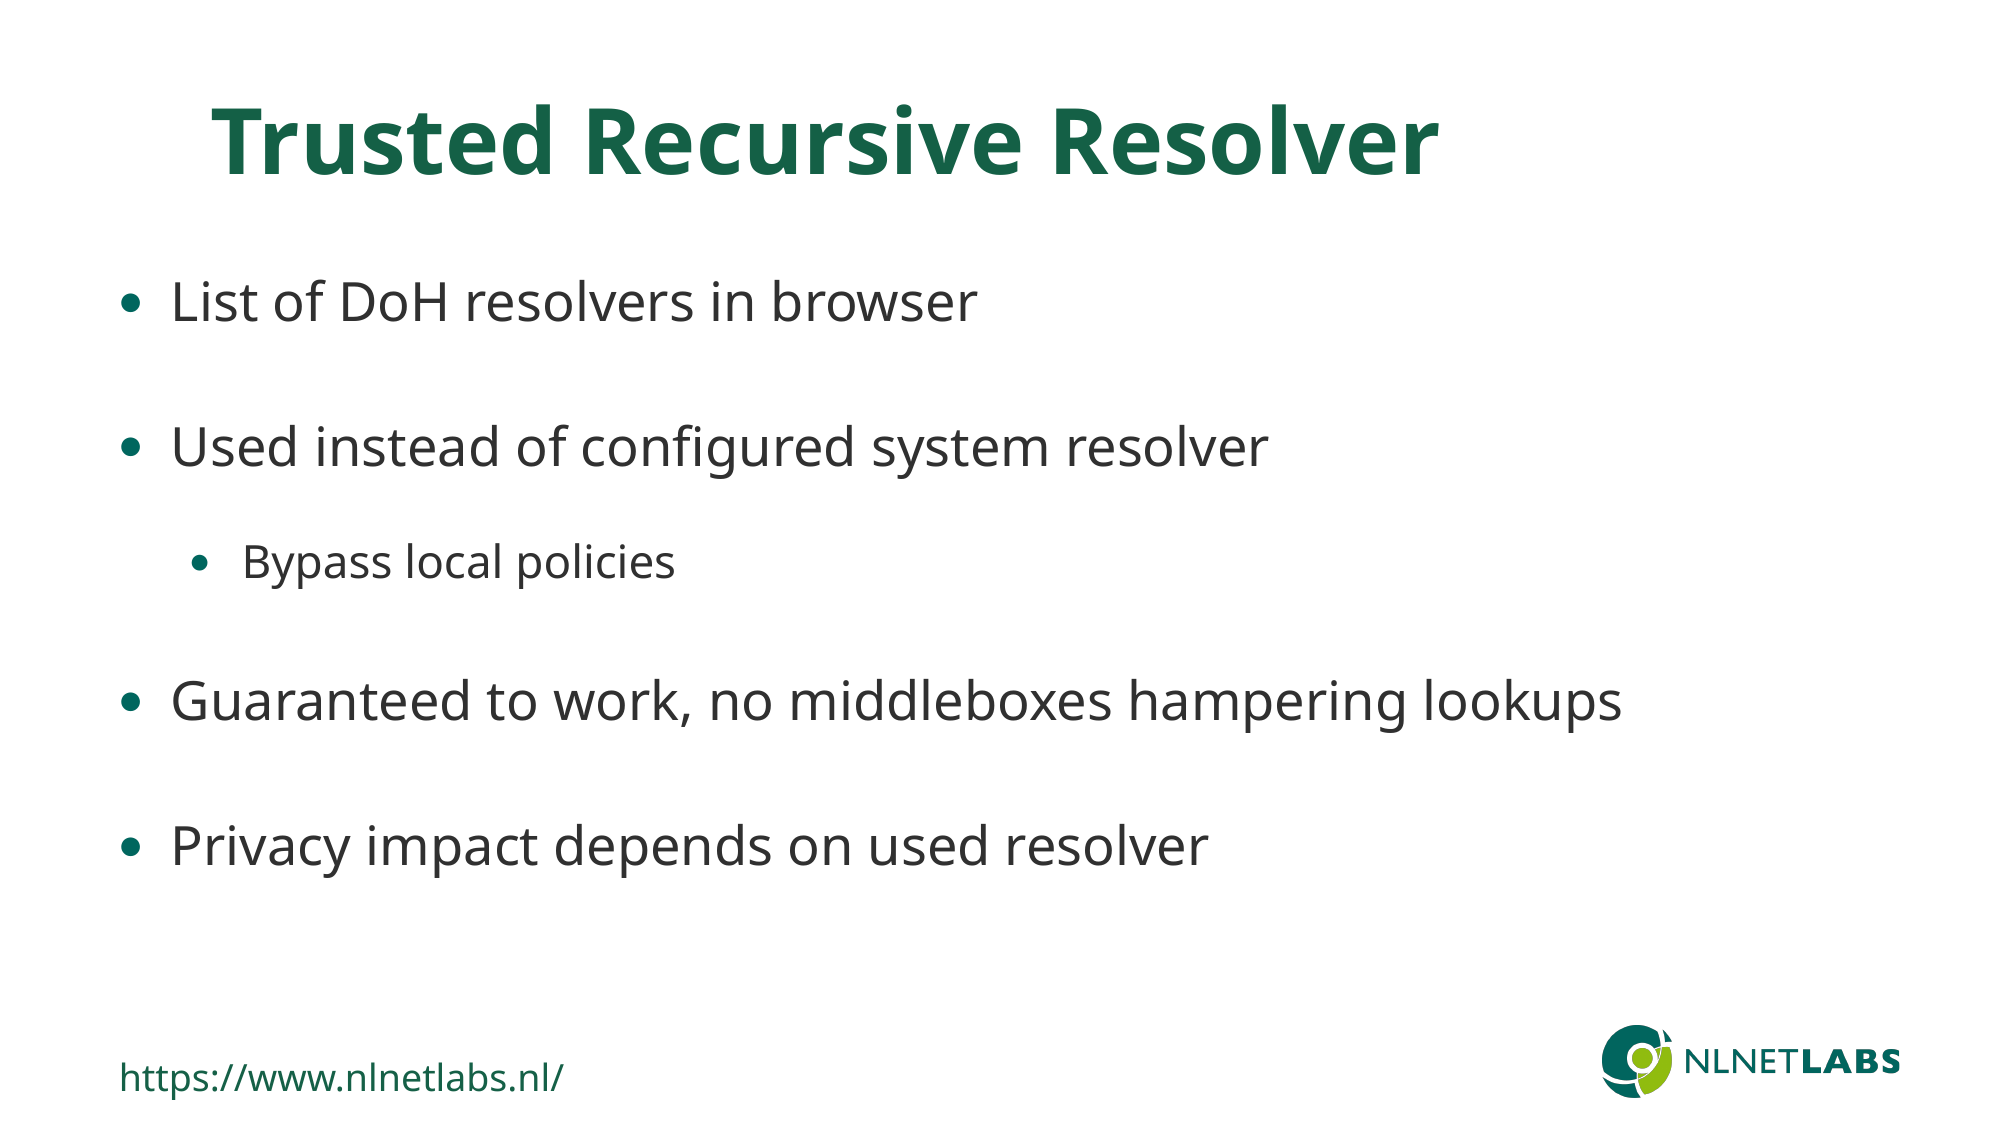

# Trusted Recursive Resolver
List of DoH resolvers in browser
Used instead of configured system resolver
Bypass local policies
Guaranteed to work, no middleboxes hampering lookups
Privacy impact depends on used resolver